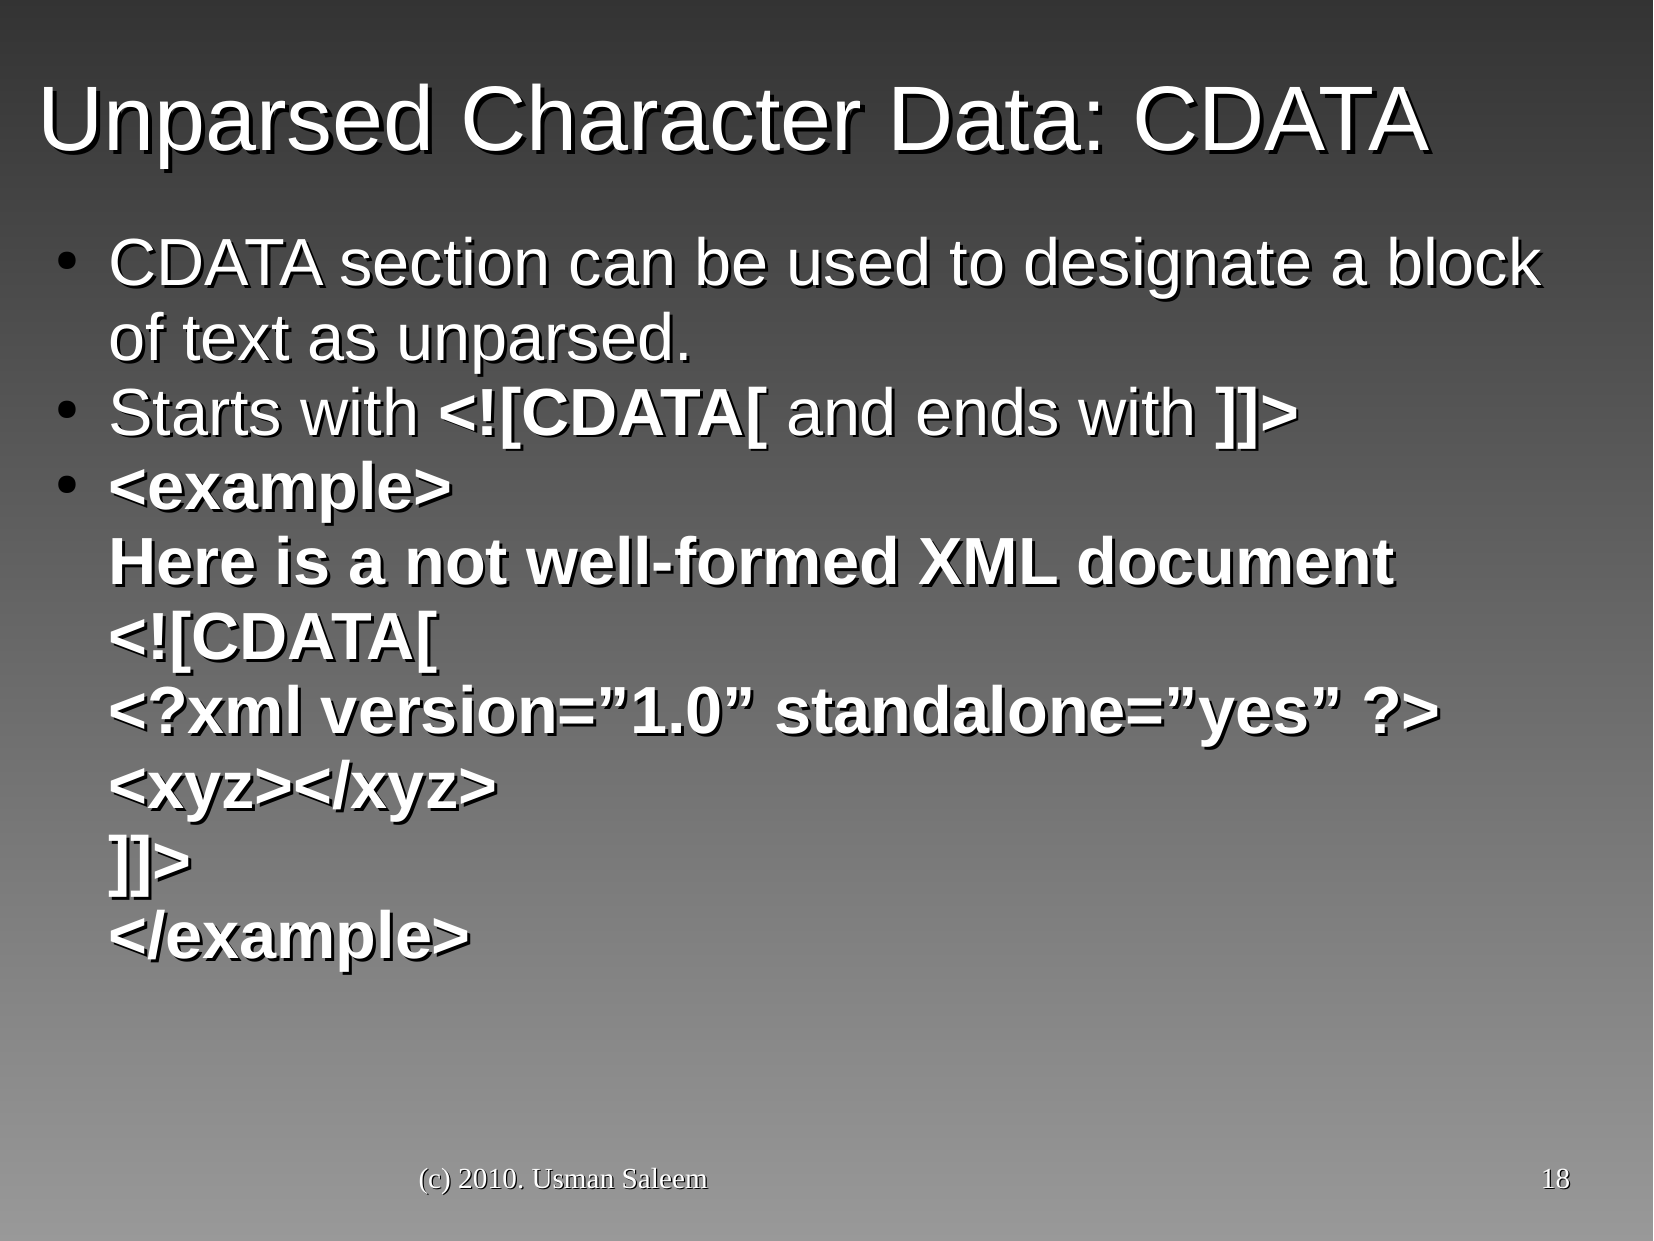

# Unparsed Character Data: CDATA
CDATA section can be used to designate a block of text as unparsed.
Starts with <![CDATA[ and ends with ]]>
<example>
Here is a not well-formed XML document
<![CDATA[
<?xml version=”1.0” standalone=”yes” ?>
<xyz></xyz>
]]>
</example>
(c) 2010. Usman Saleem
18